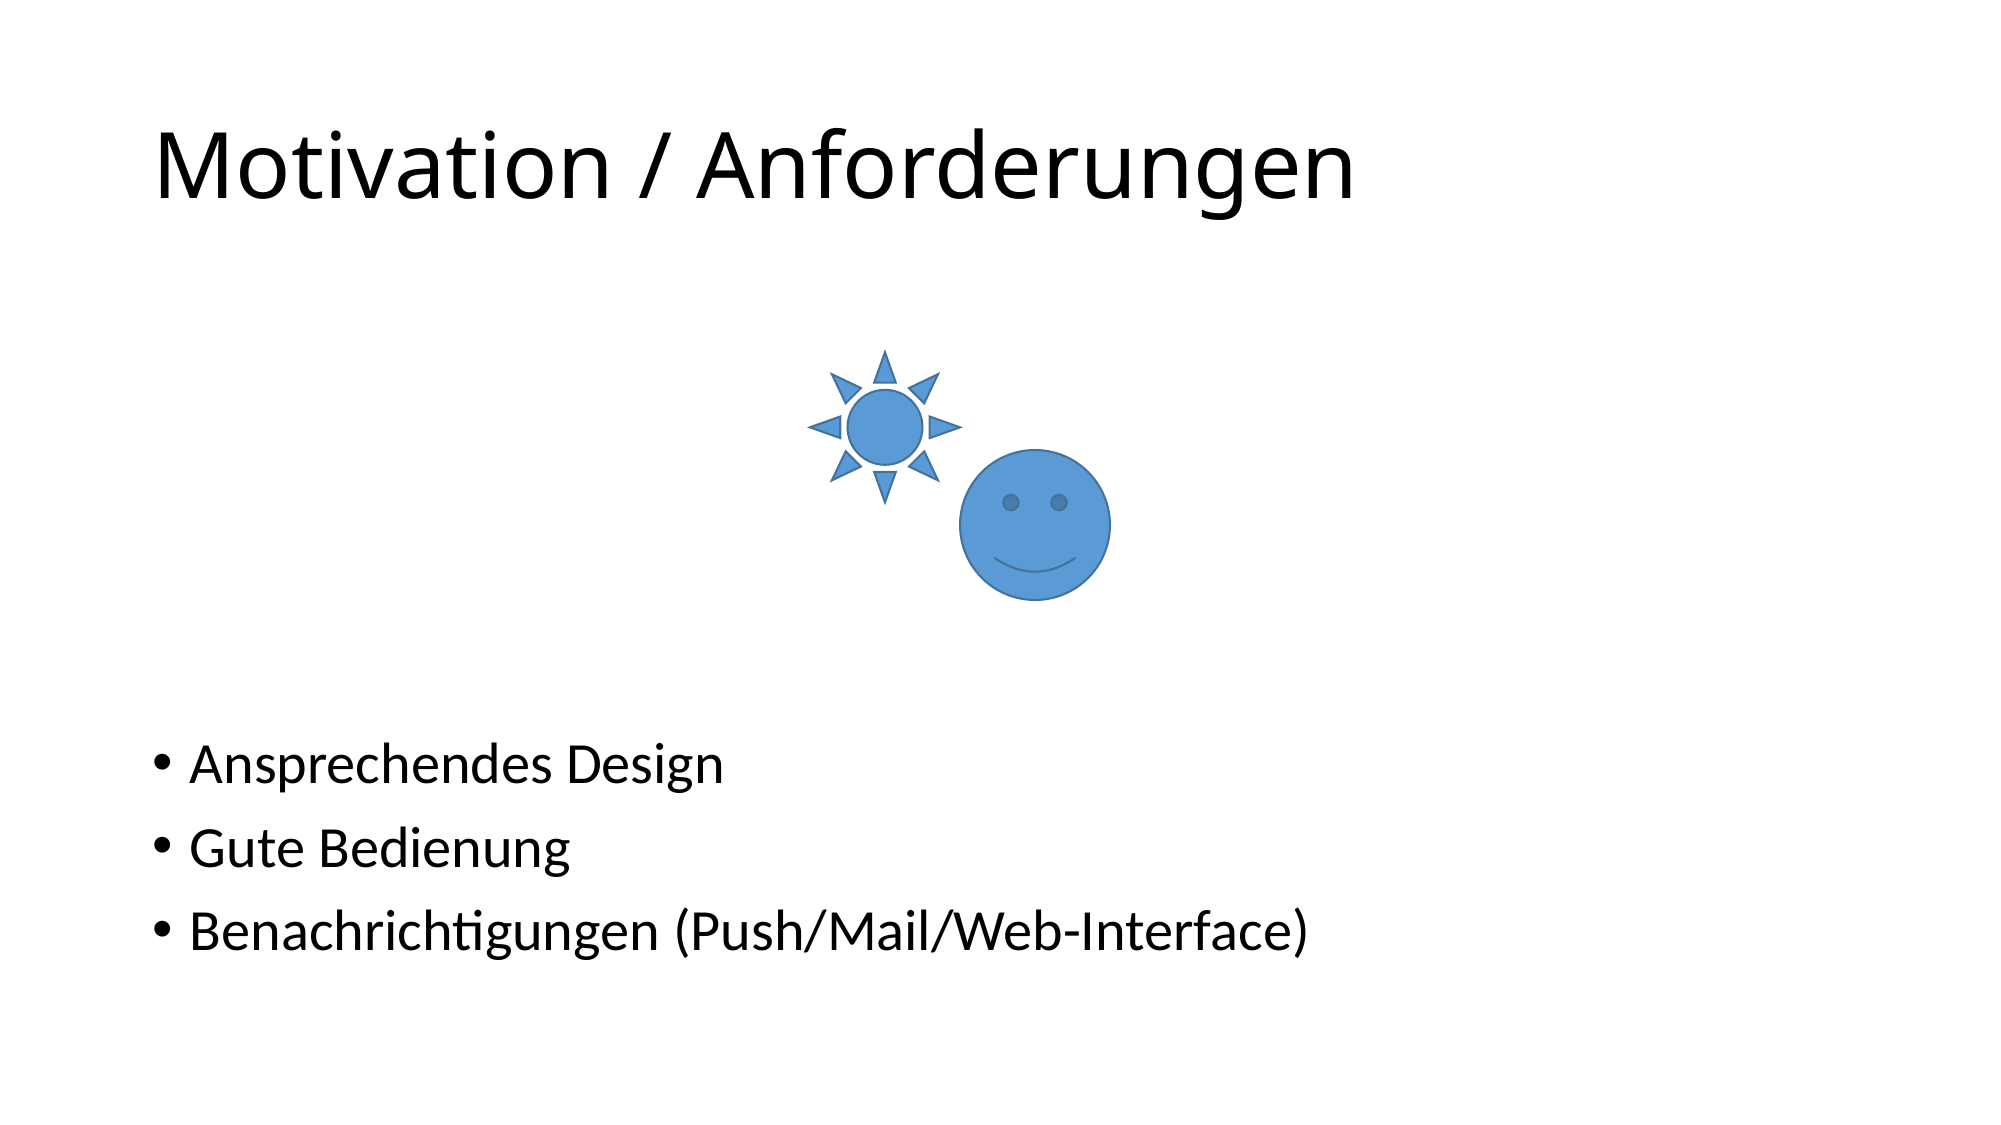

# Motivation / Anforderungen
Ansprechendes Design
Gute Bedienung
Benachrichtigungen (Push/Mail/Web-Interface)